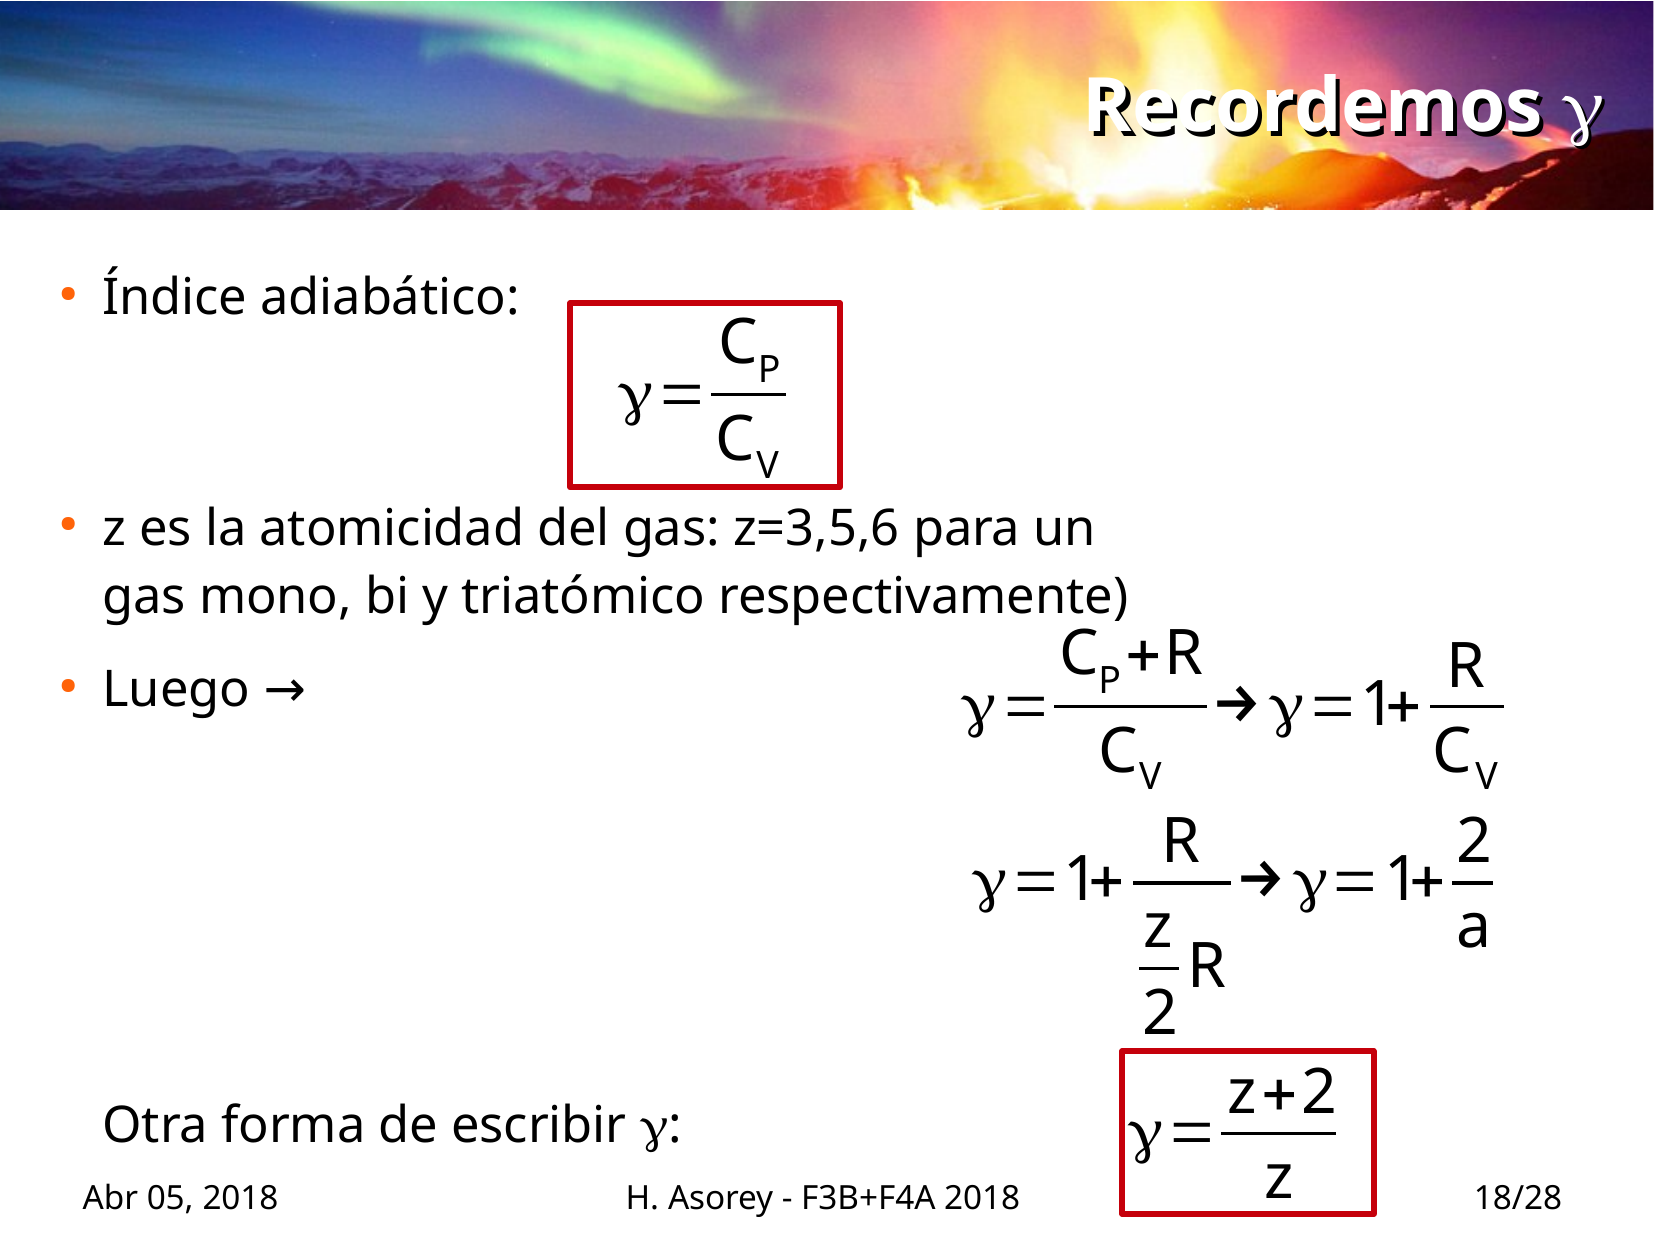

# Recordemos g
Índice adiabático:
z es la atomicidad del gas: z=3,5,6 para un
gas mono, bi y triatómico respectivamente)
Luego →
Otra forma de escribir g:
Abr 05, 2018
H. Asorey - F3B+F4A 2018
18